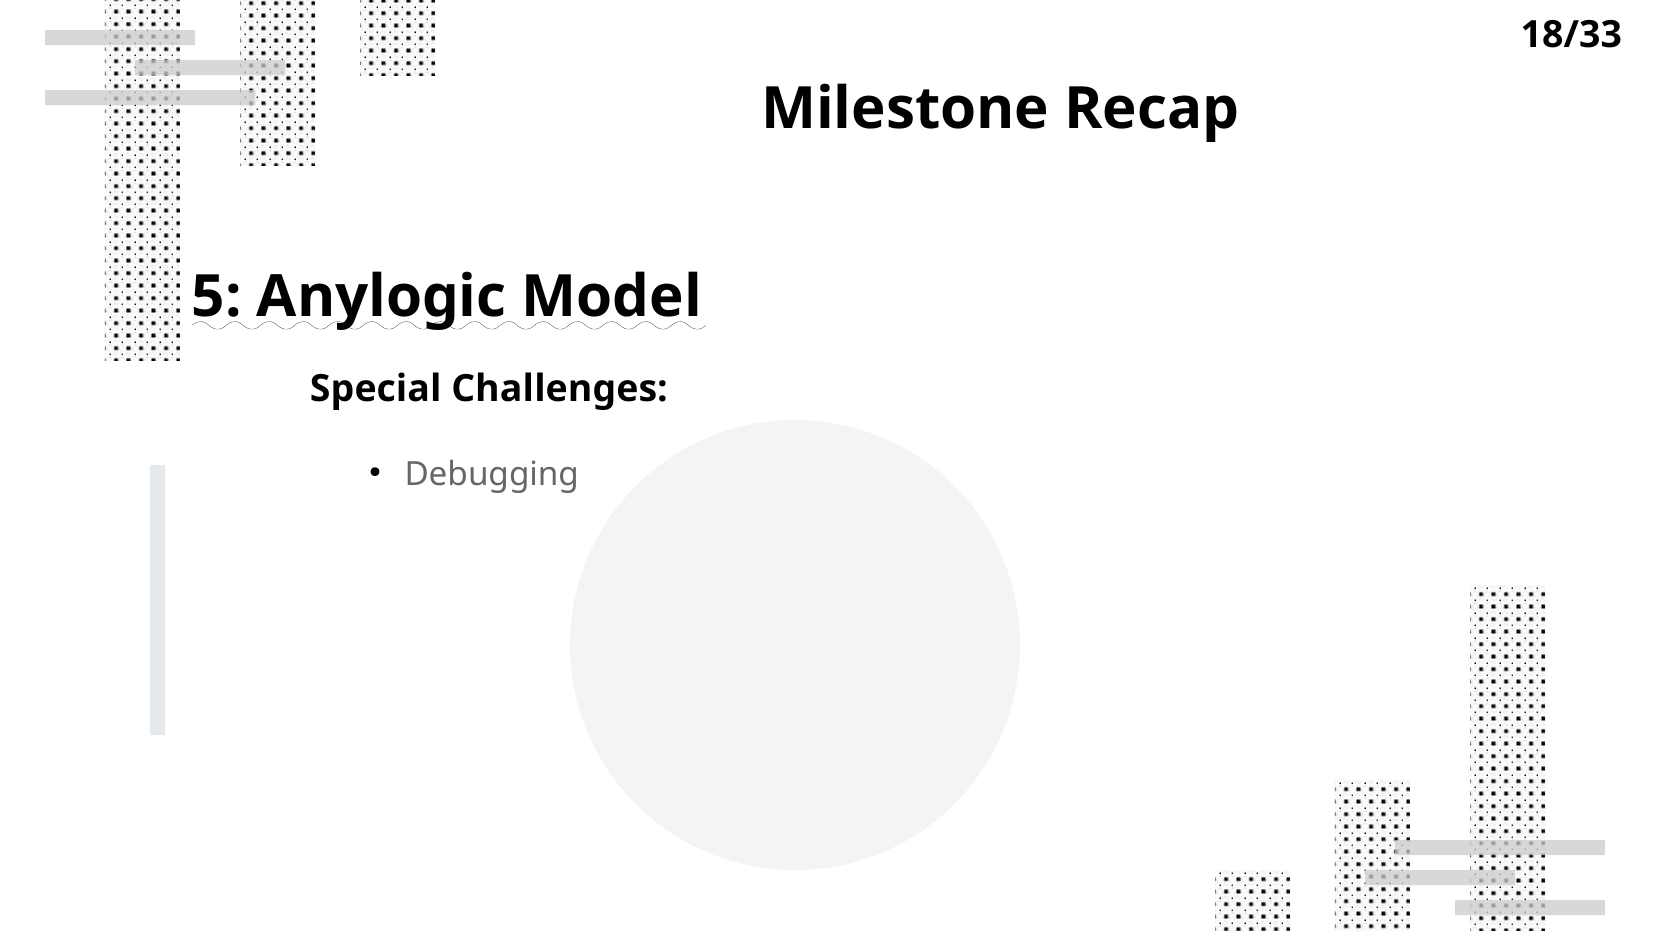

18/33
Milestone Recap
5: Anylogic Model
Special Challenges:
Debugging